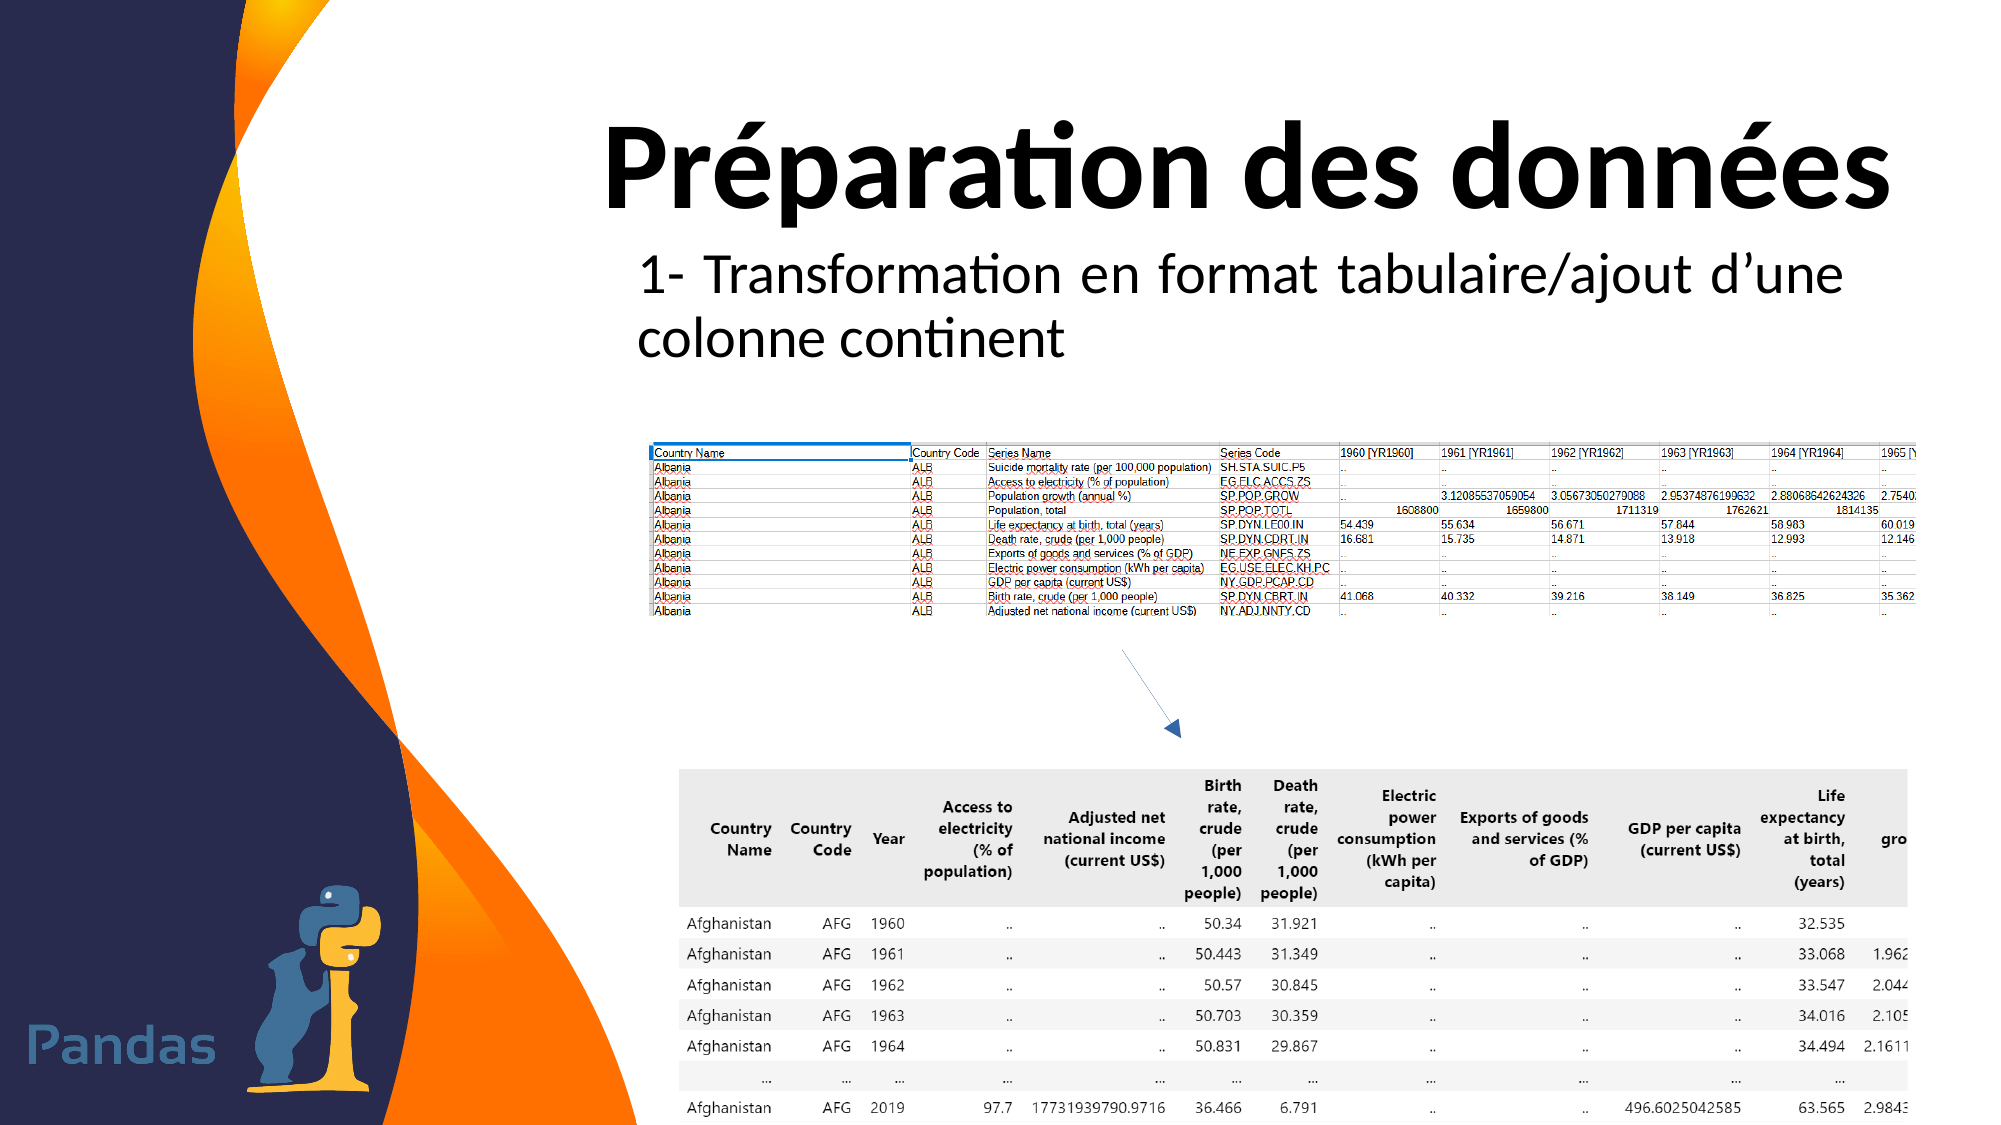

# Préparation des données
1- Transformation en format tabulaire/ajout d’une colonne continent
4